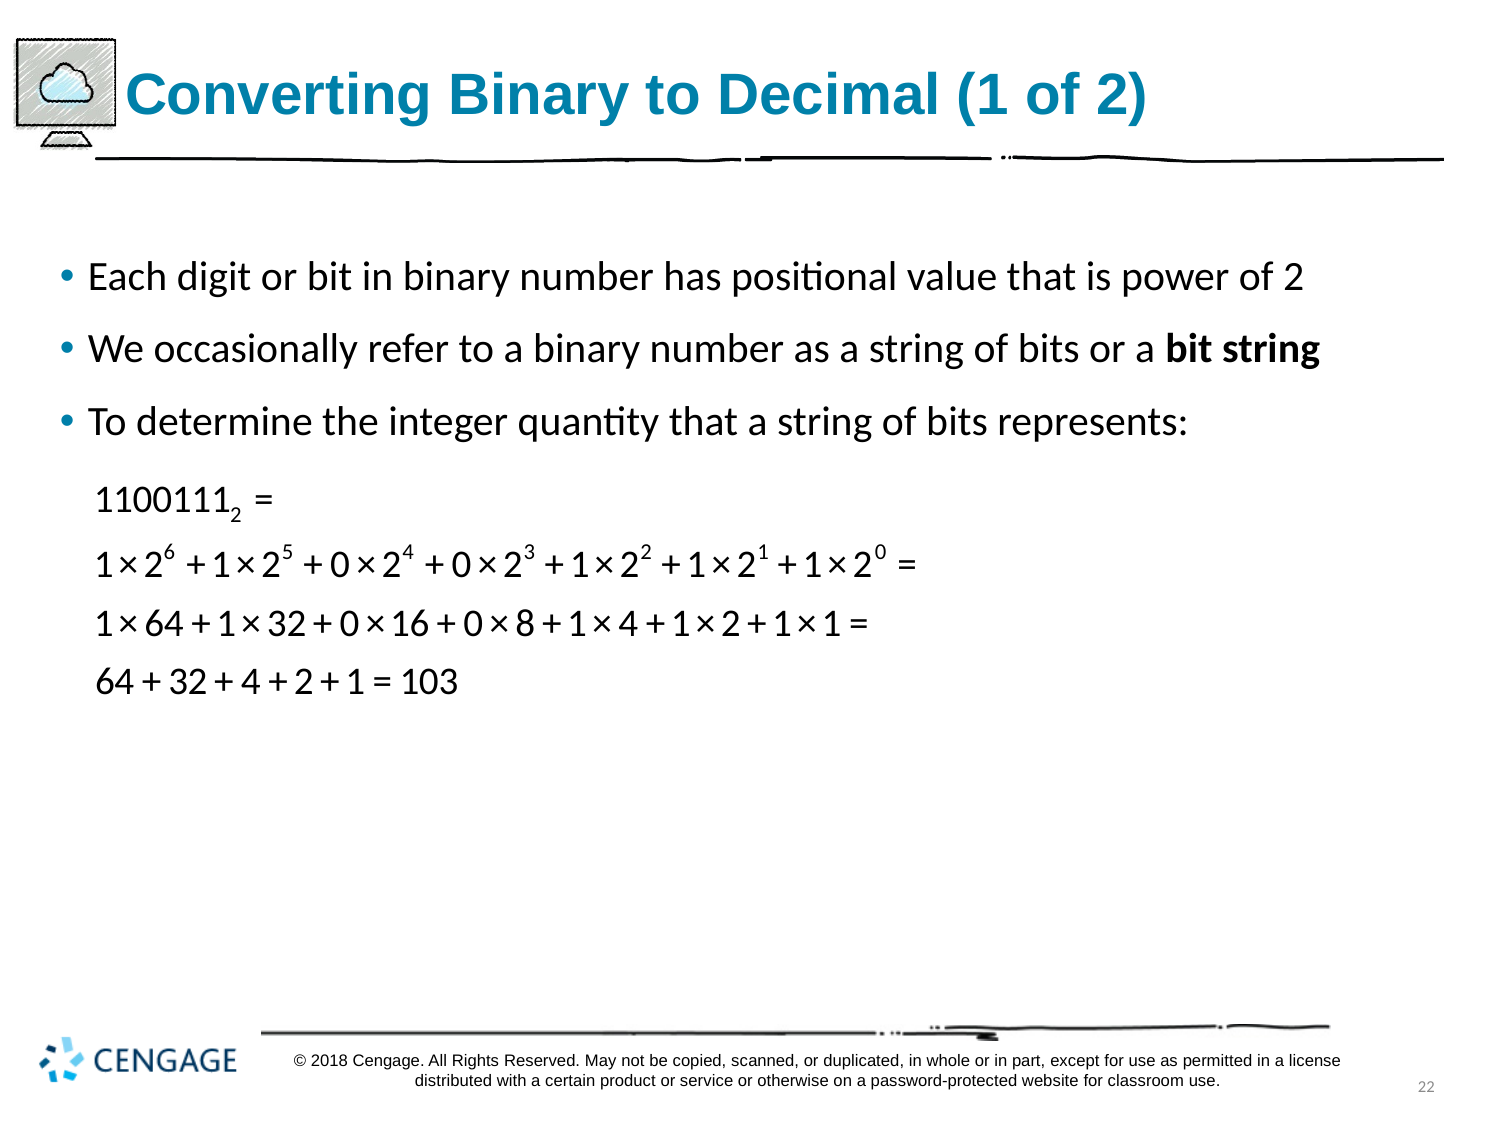

# Converting Binary to Decimal (1 of 2)
Each digit or bit in binary number has positional value that is power of 2
We occasionally refer to a binary number as a string of bits or a bit string
To determine the integer quantity that a string of bits represents:
© 2018 Cengage. All Rights Reserved. May not be copied, scanned, or duplicated, in whole or in part, except for use as permitted in a license distributed with a certain product or service or otherwise on a password-protected website for classroom use.